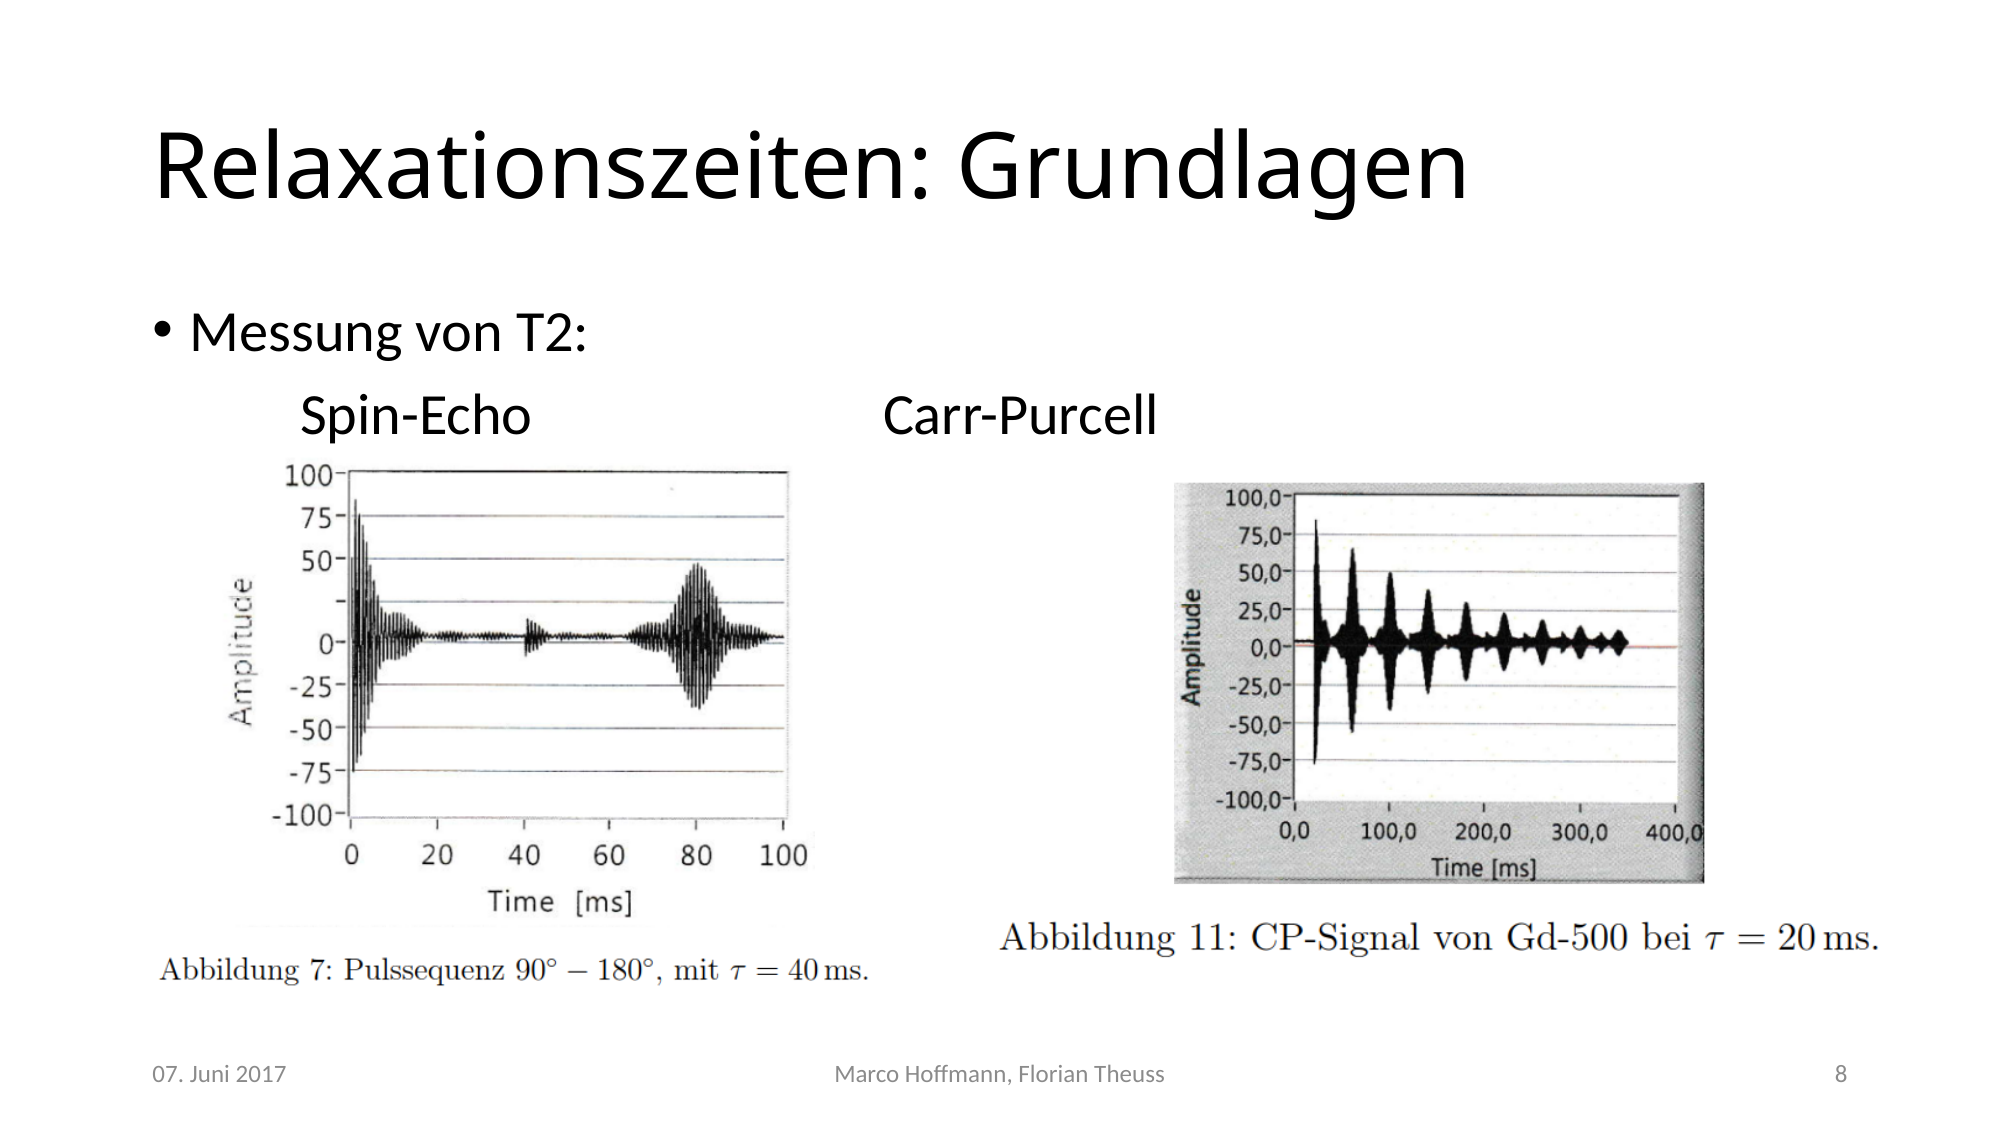

Relaxationszeiten: Grundlagen
# Messung von T2:
		Spin-Echo				 Carr-Purcell
07. Juni 2017
Marco Hoffmann, Florian Theuss